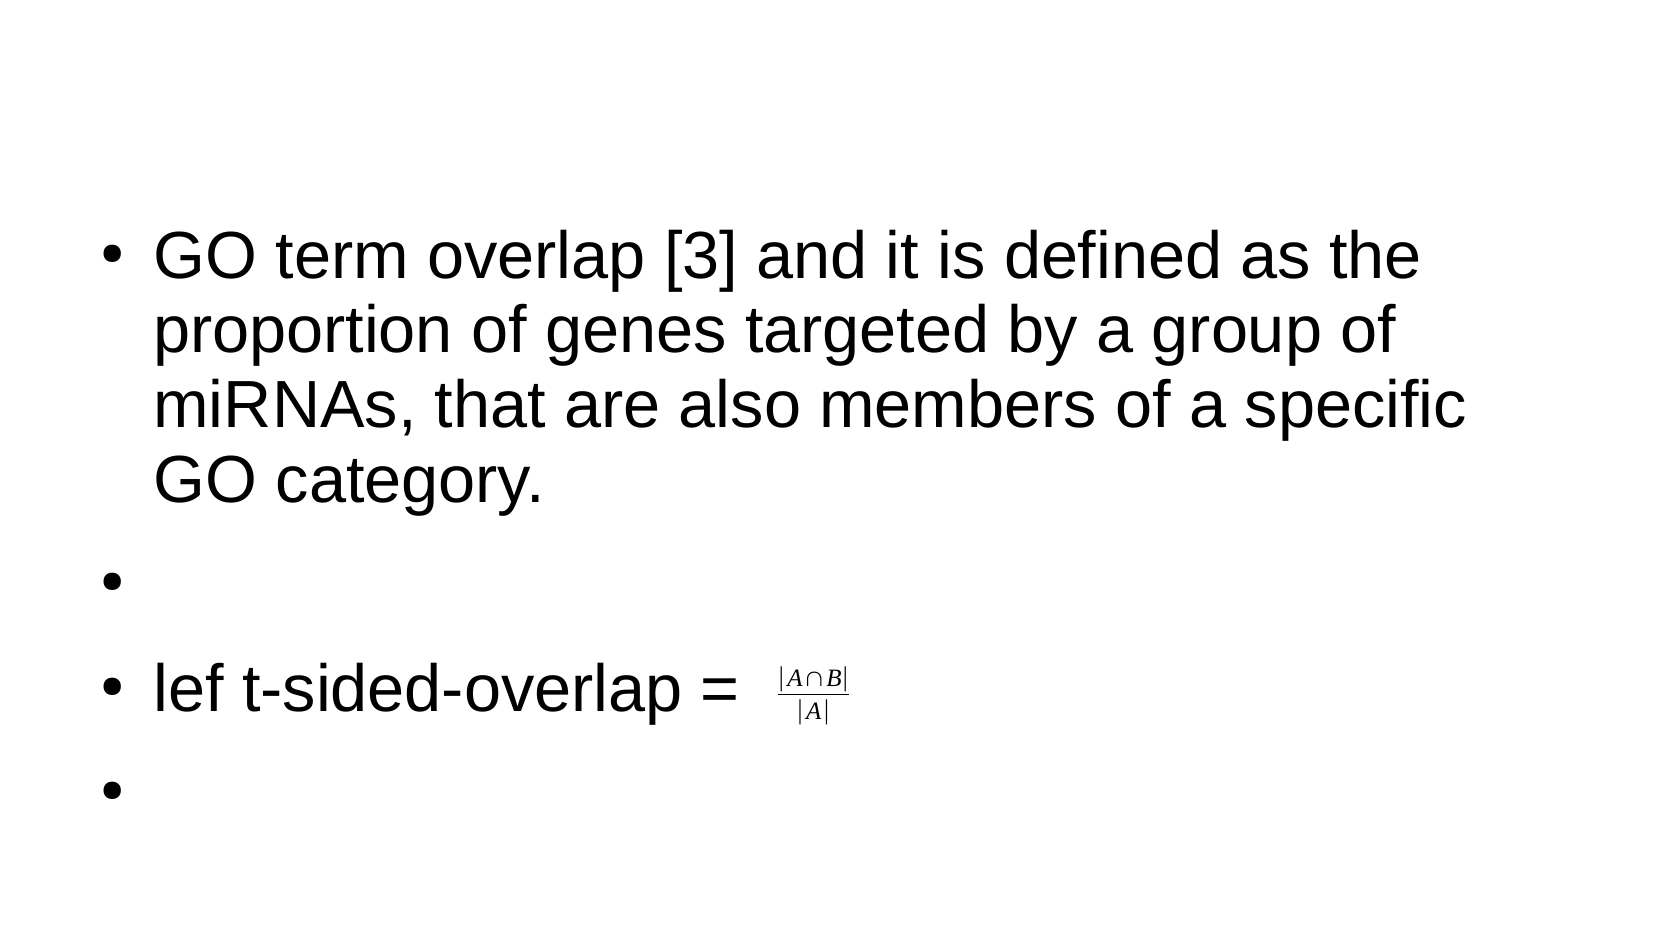

#
GO term overlap [3] and it is defined as the proportion of genes targeted by a group of miRNAs, that are also members of a specific GO category.
lef t-sided-overlap =